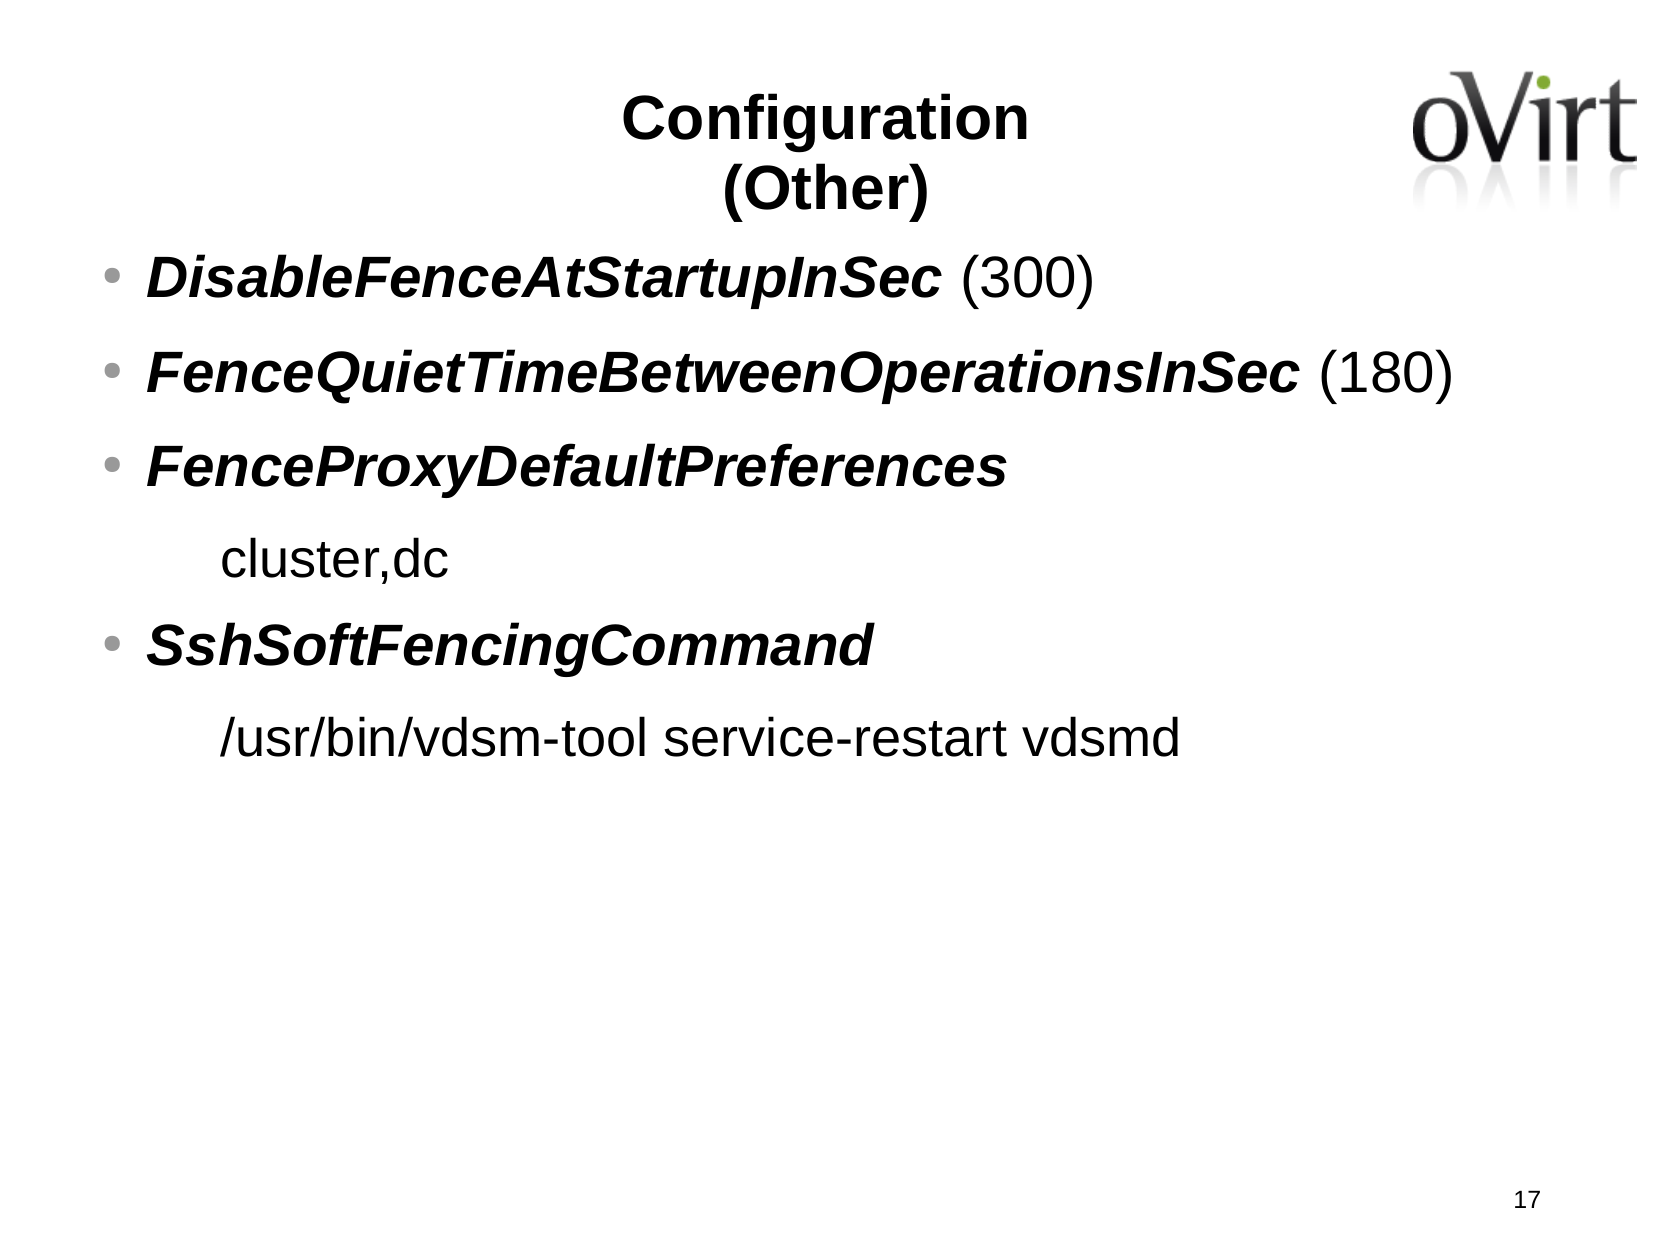

# Configuration (Other)
DisableFenceAtStartupInSec (300)
FenceQuietTimeBetweenOperationsInSec (180)
FenceProxyDefaultPreferences
cluster,dc
SshSoftFencingCommand
/usr/bin/vdsm-tool service-restart vdsmd